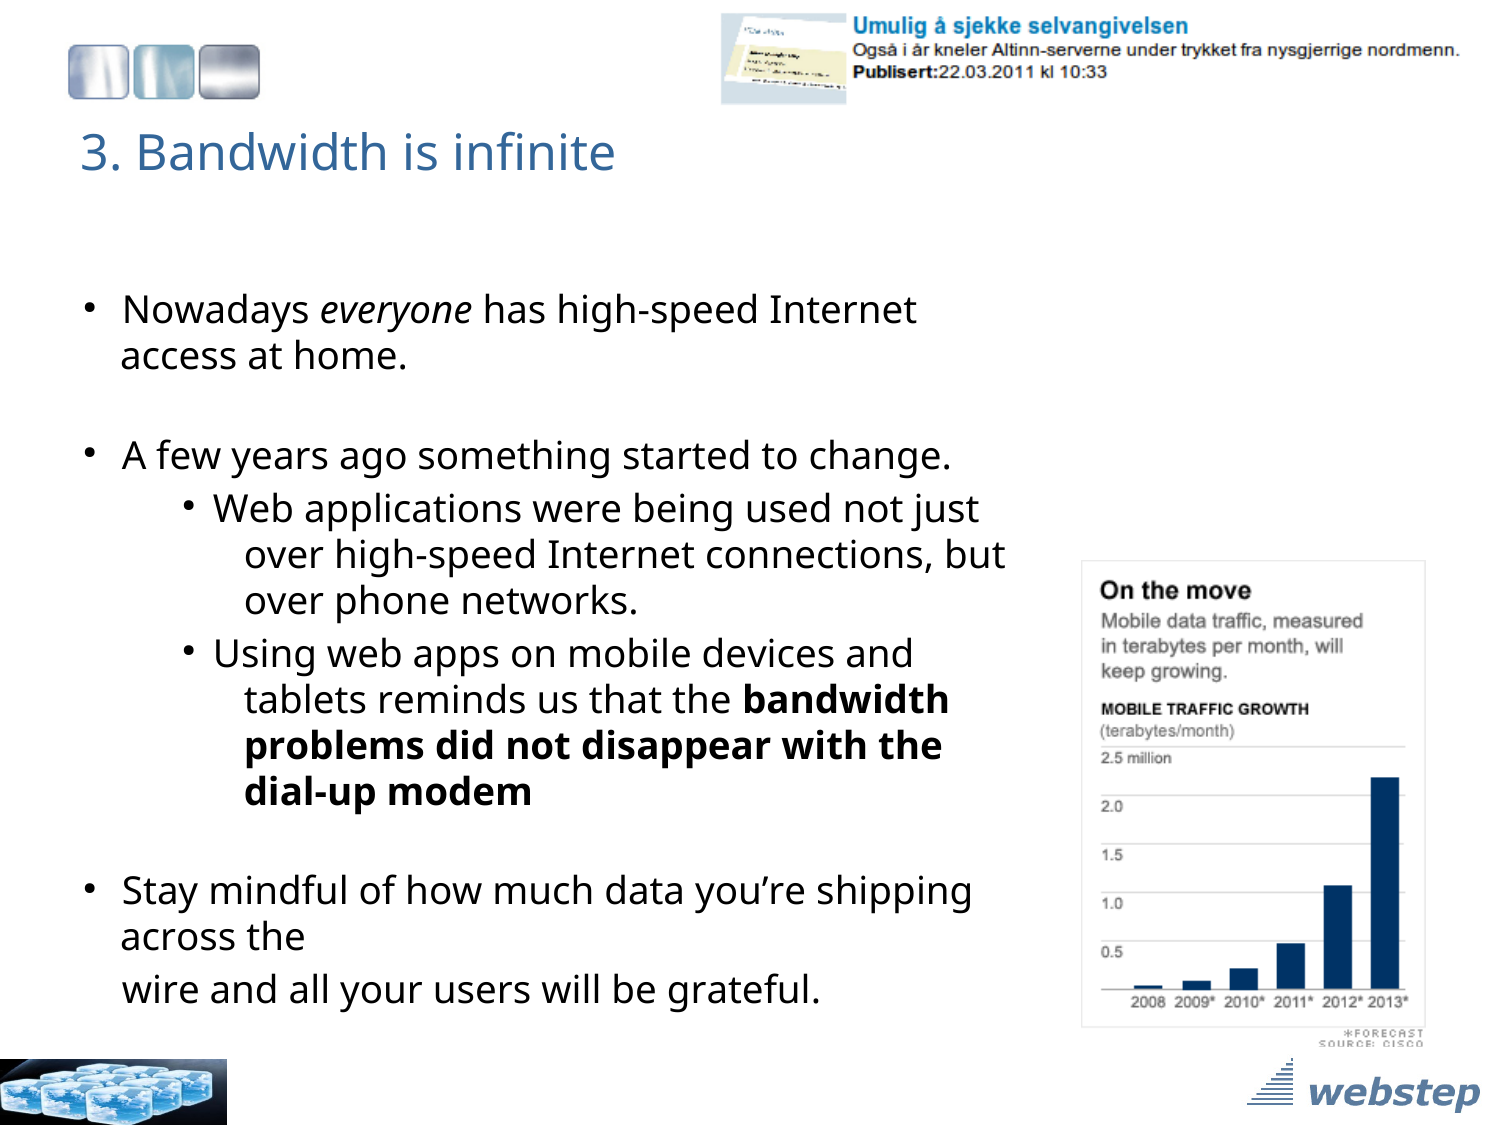

# 3. Bandwidth is infinite
 Nowadays everyone has high-speed Internet access at home.
 A few years ago something started to change.
Web applications were being used not just over high-speed Internet connections, but over phone networks.
Using web apps on mobile devices and tablets reminds us that the bandwidth problems did not disappear with the dial-up modem
 Stay mindful of how much data you’re shipping across the
 wire and all your users will be grateful.